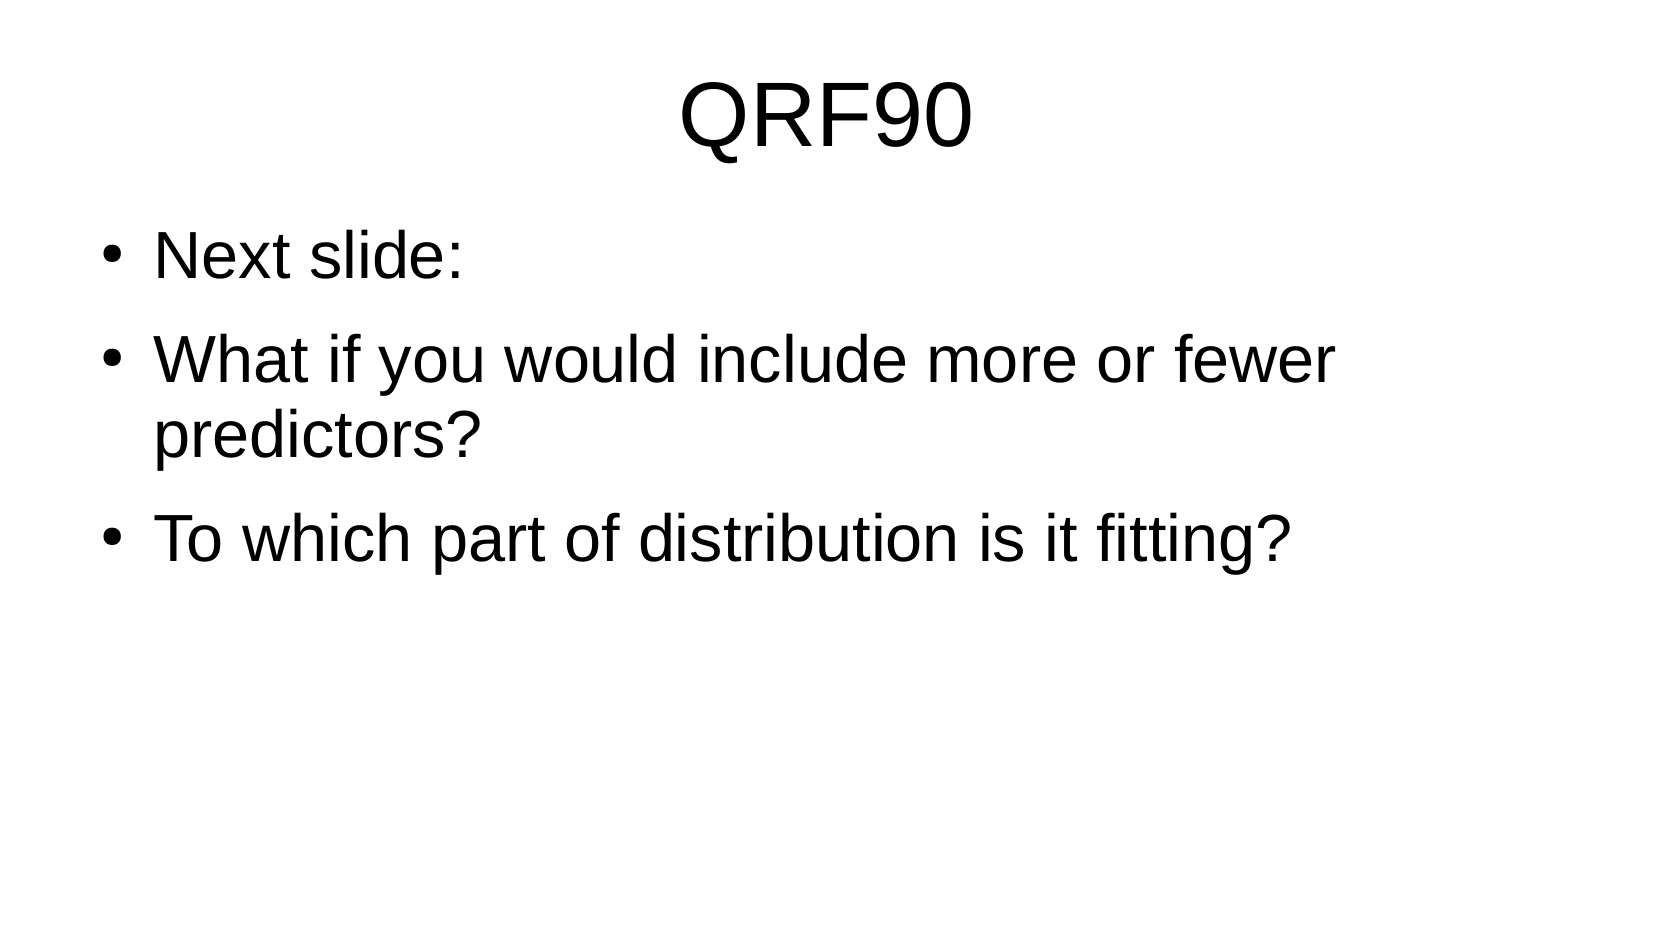

# QRF90
Next slide:
What if you would include more or fewer predictors?
To which part of distribution is it fitting?